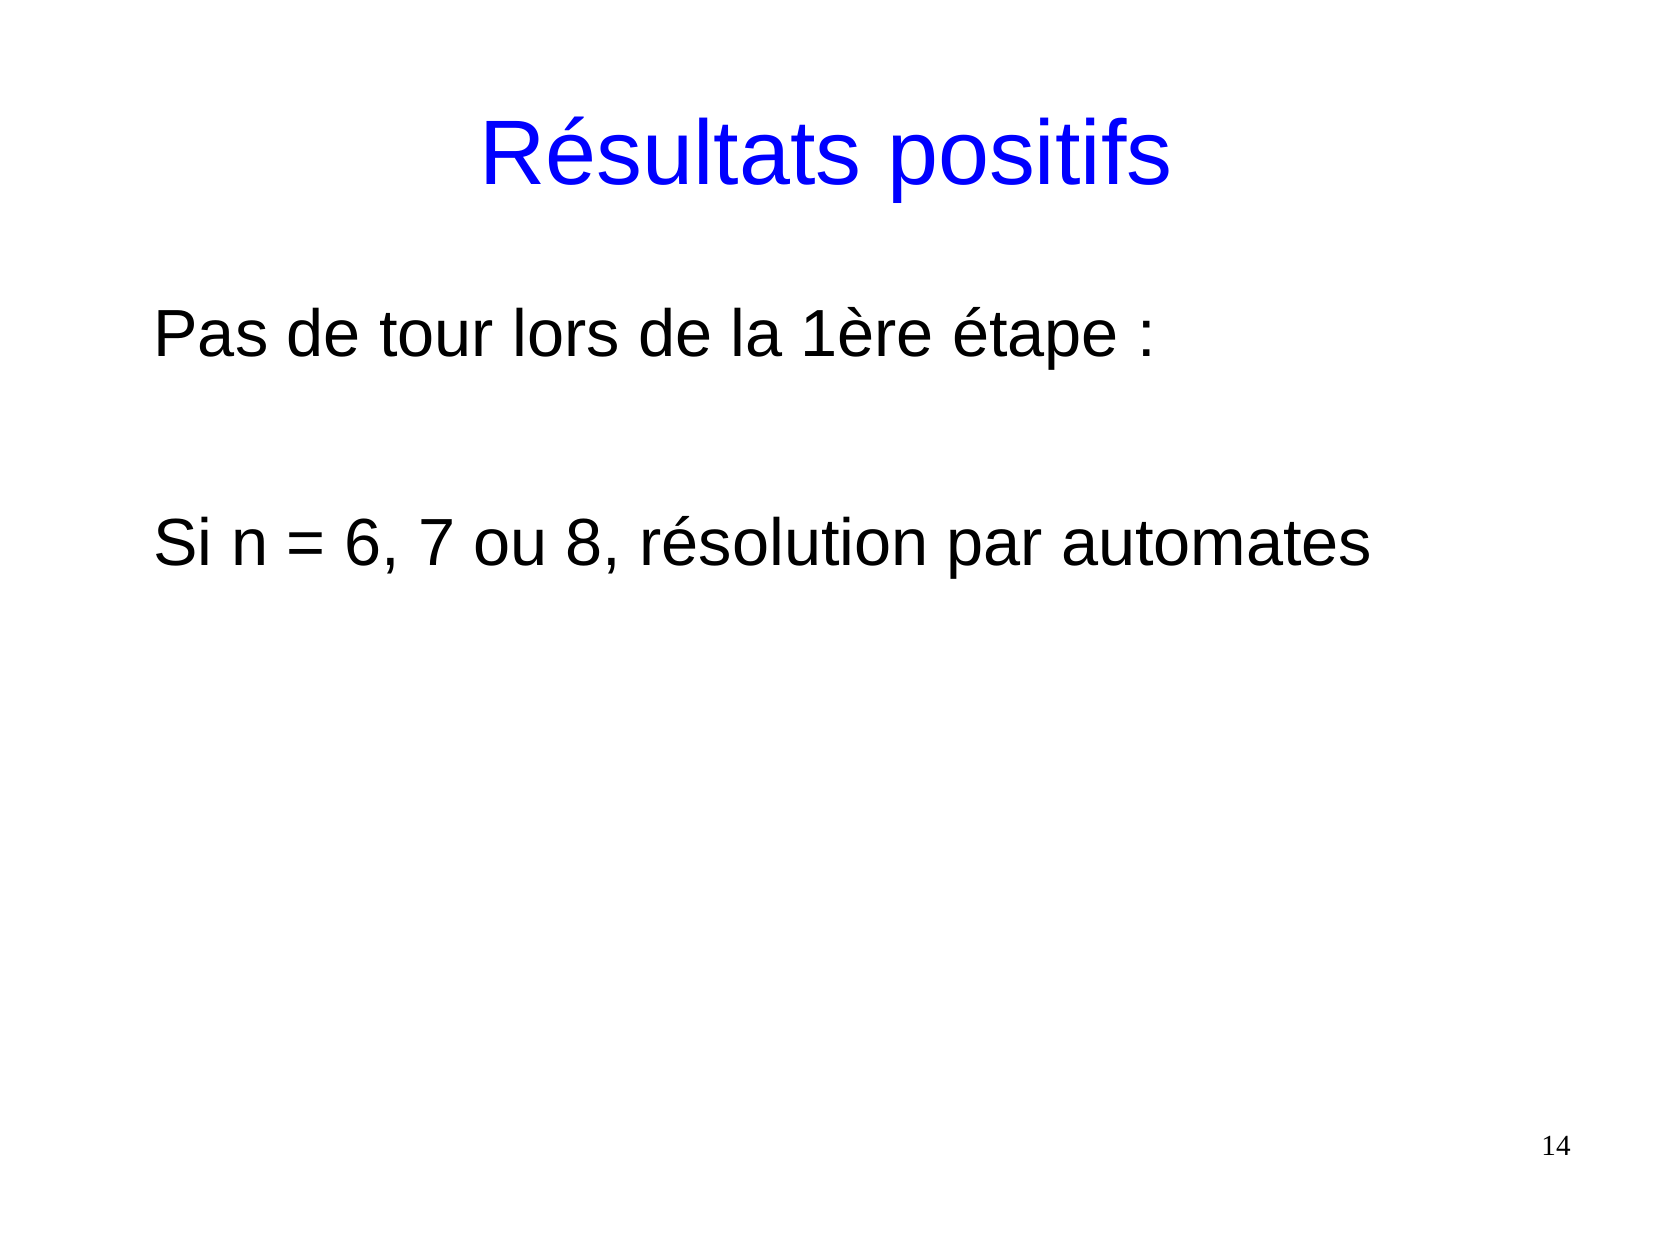

# Résultats positifs
Pas de tour lors de la 1ère étape :
Si n = 6, 7 ou 8, résolution par automates
14